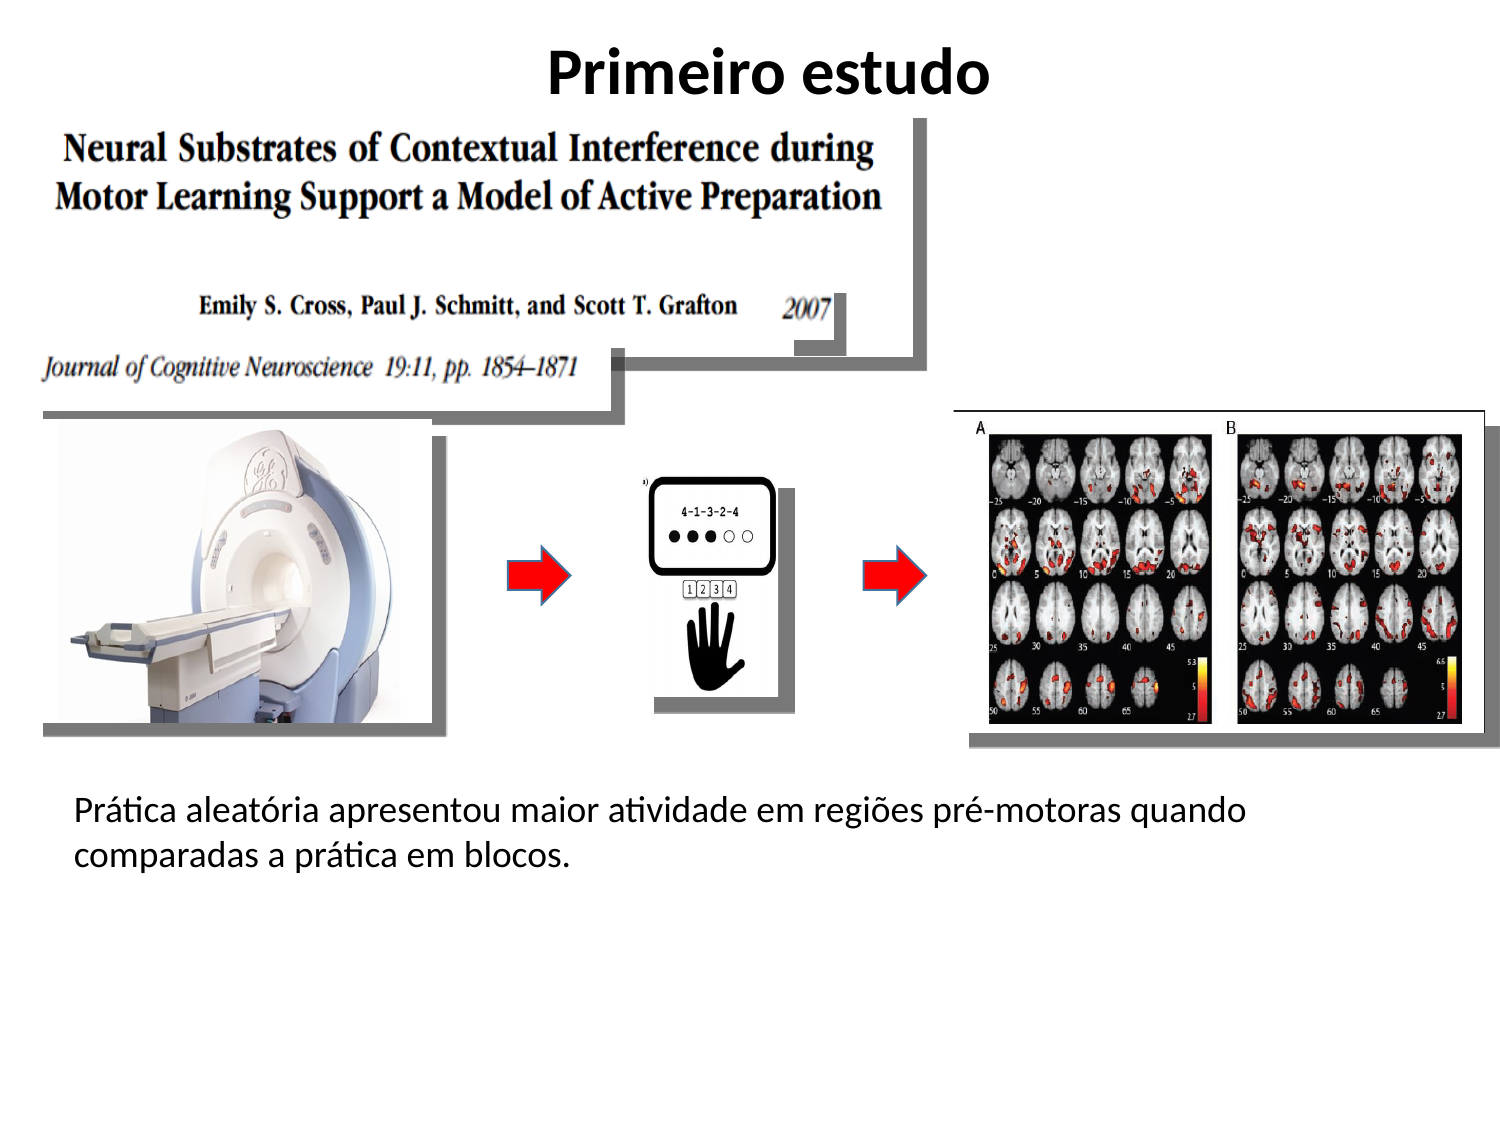

Primeiro estudo
Prática aleatória apresentou maior atividade em regiões pré-motoras quando comparadas a prática em blocos.